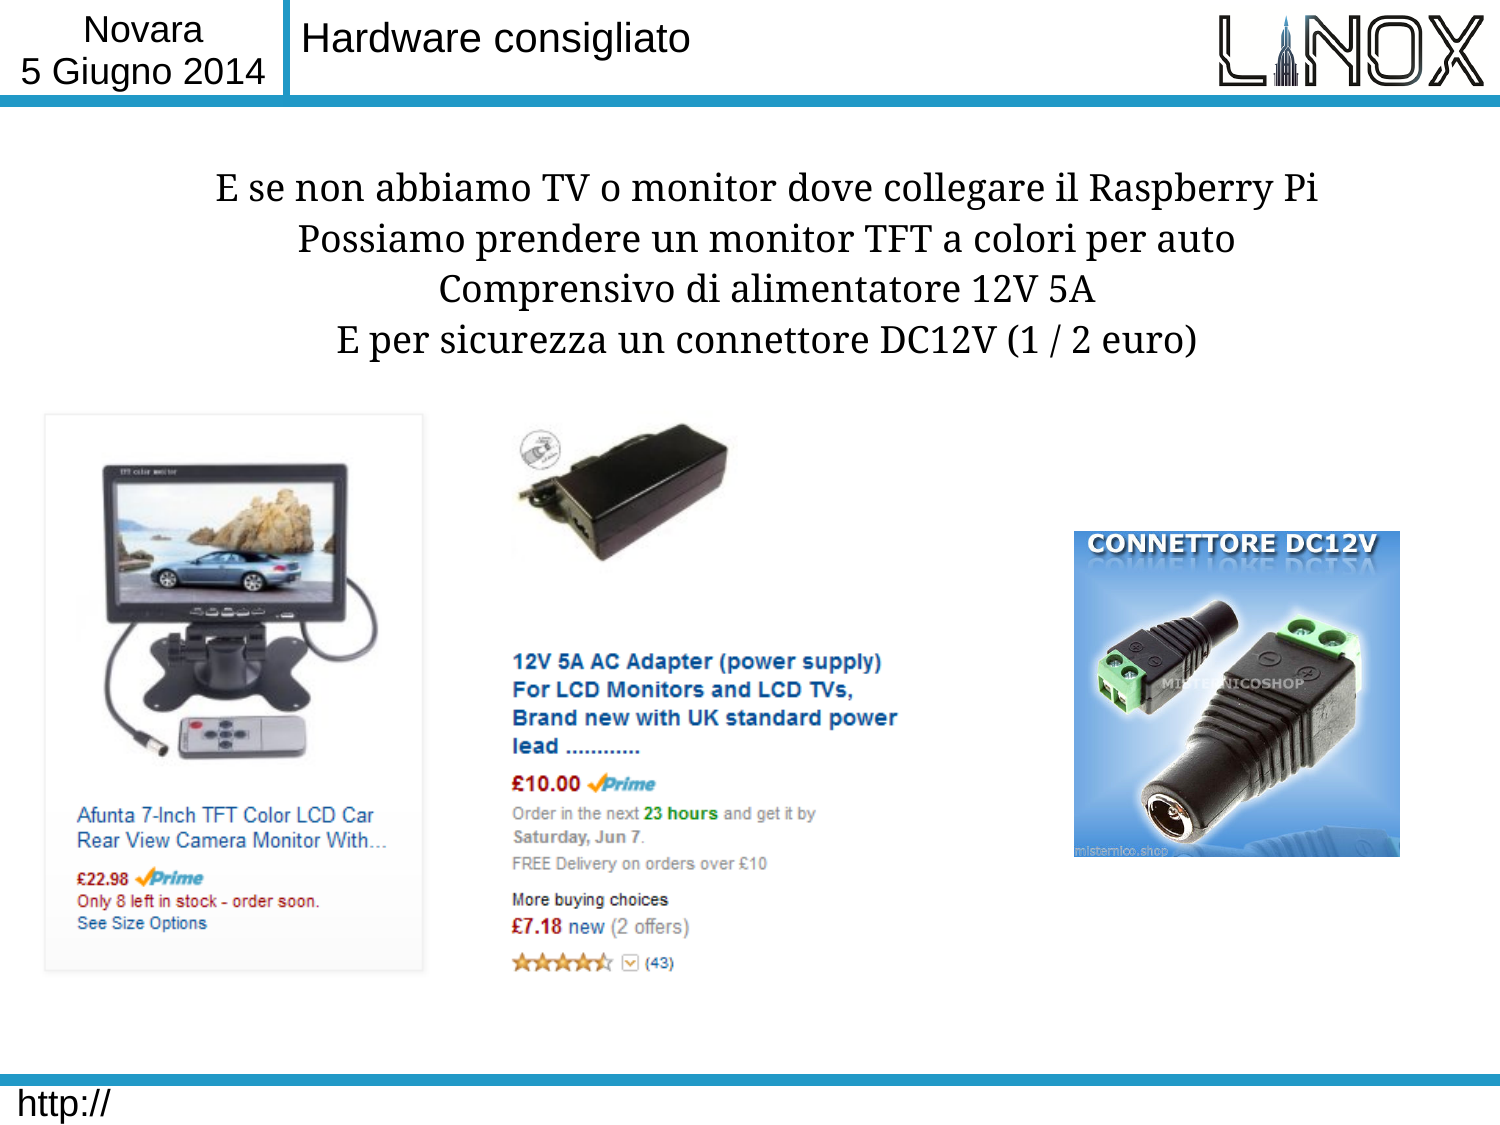

# Hardware consigliato
E se non abbiamo TV o monitor dove collegare il Raspberry Pi
Possiamo prendere un monitor TFT a colori per auto
Comprensivo di alimentatore 12V 5A
E per sicurezza un connettore DC12V (1 / 2 euro)